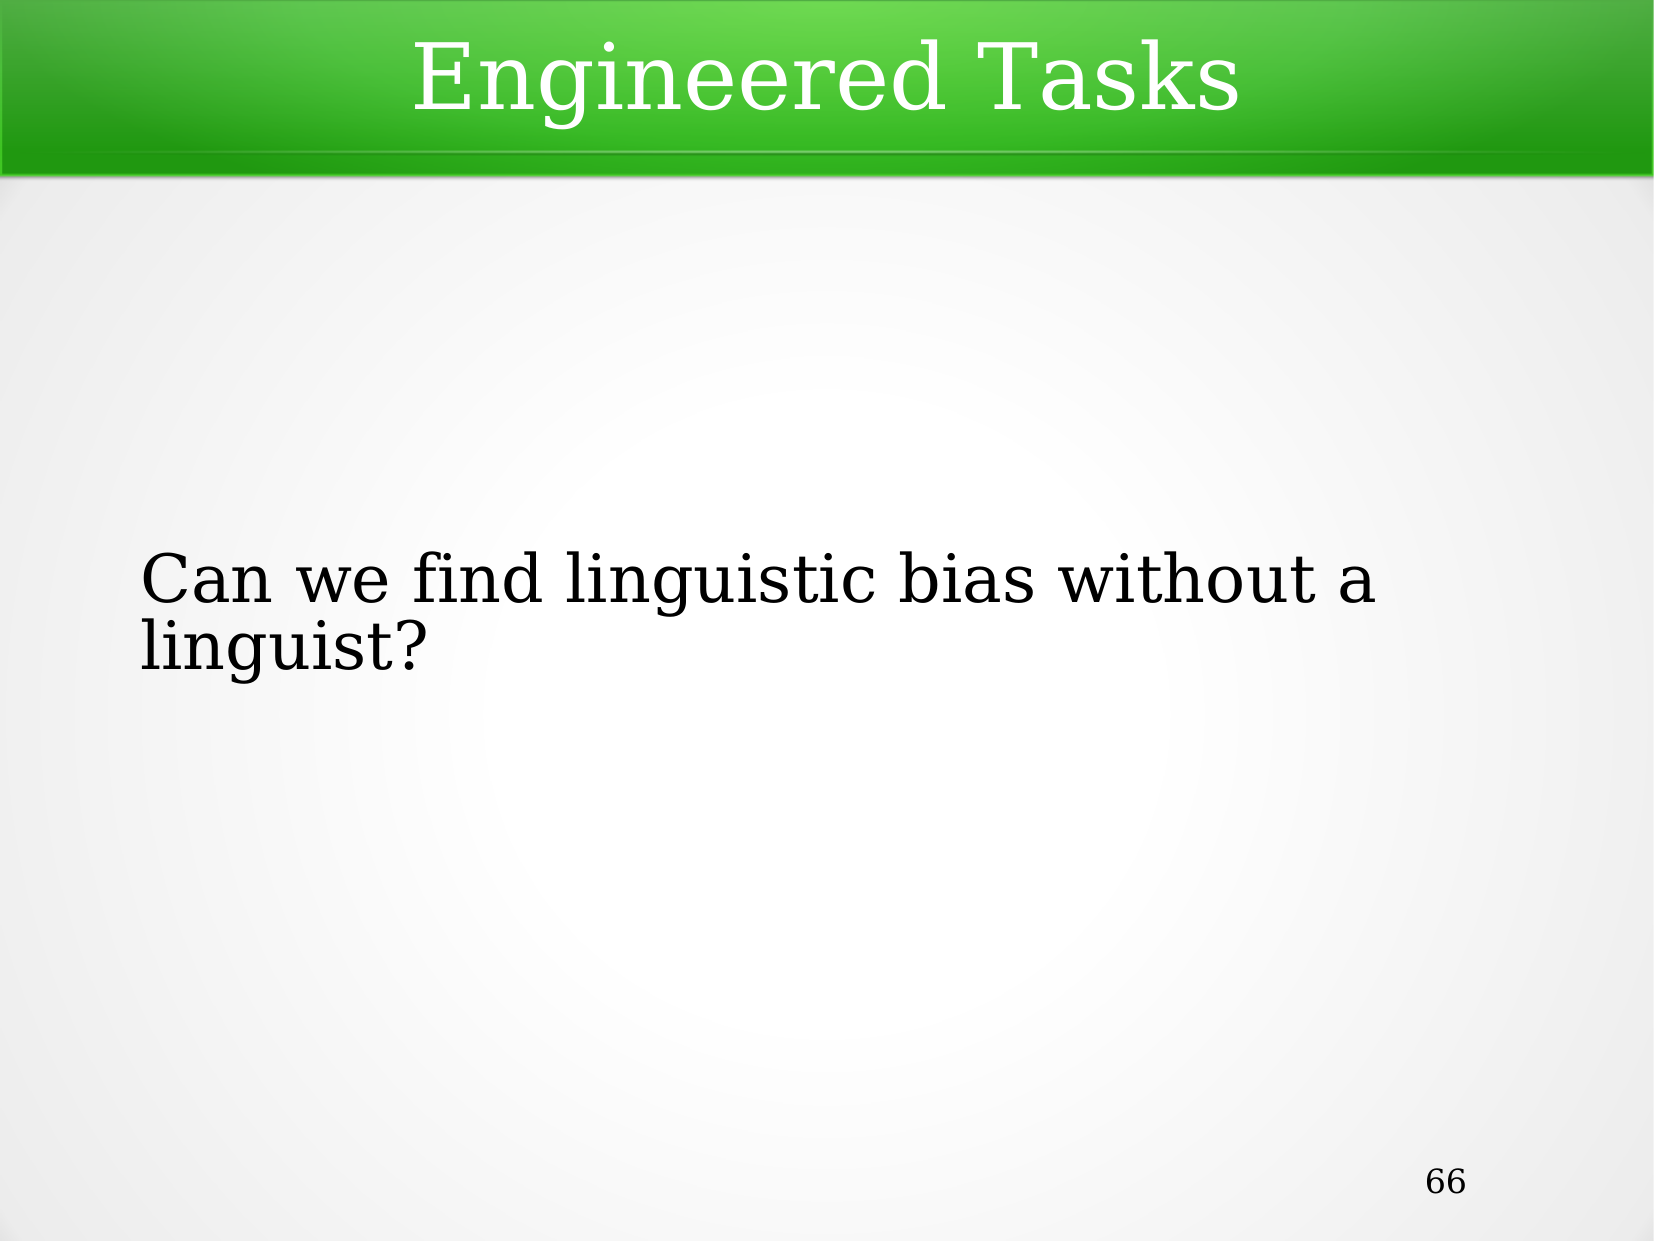

# Engineered Tasks
Can we find linguistic bias without a linguist?